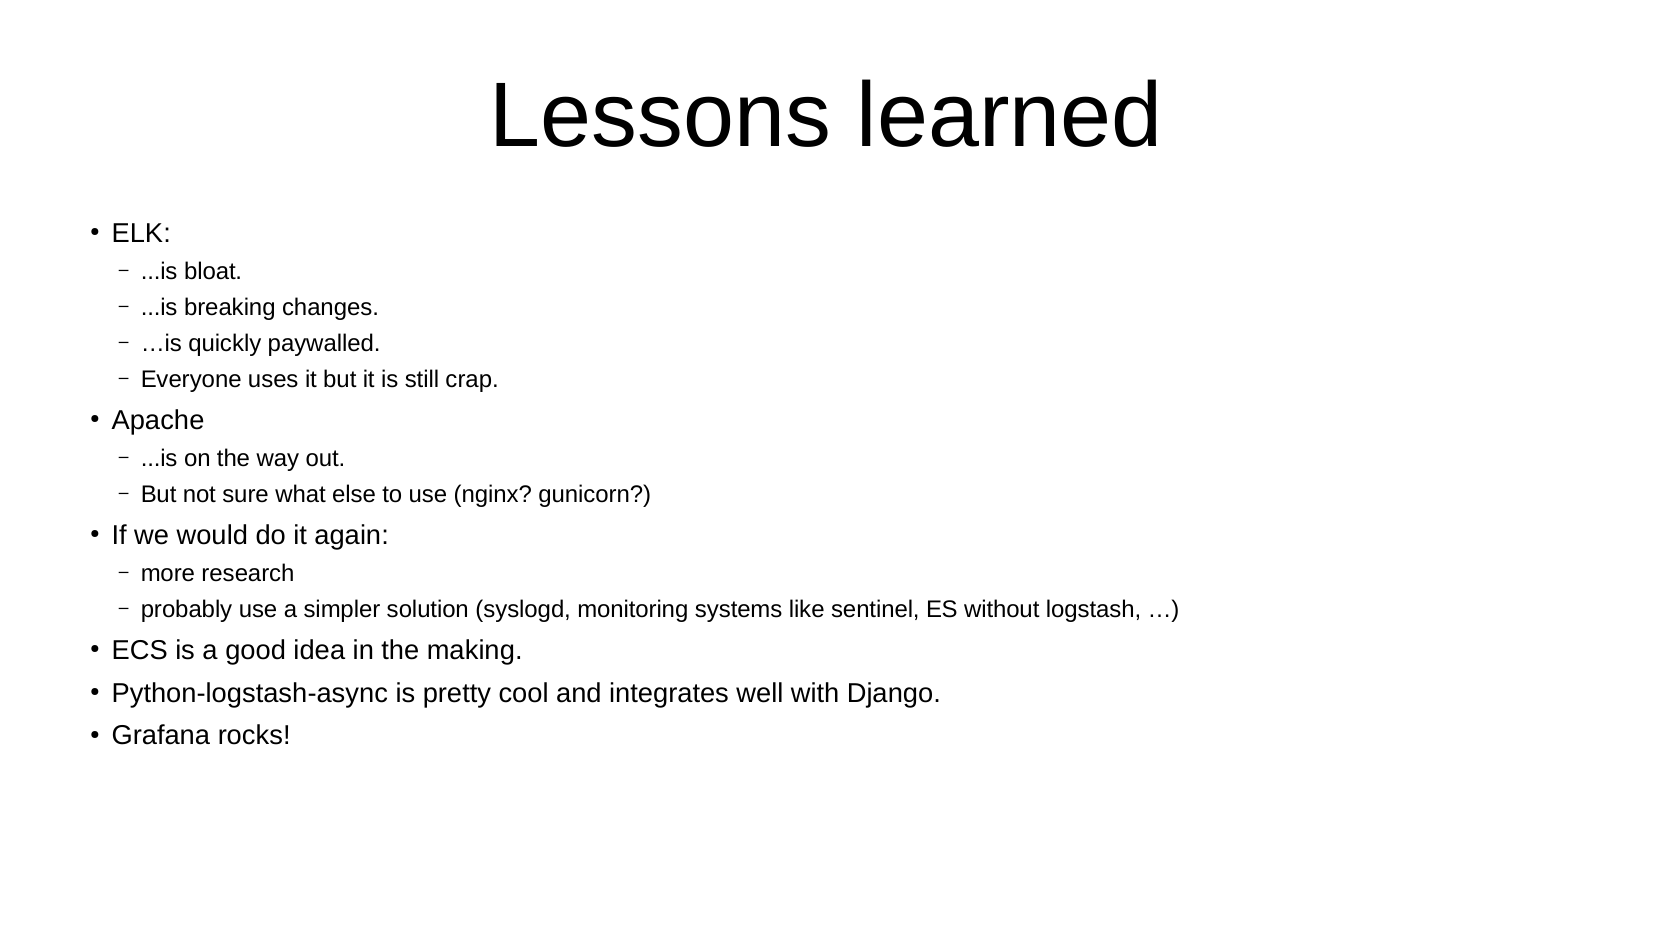

# Lessons learned
ELK:
...is bloat.
...is breaking changes.
…is quickly paywalled.
Everyone uses it but it is still crap.
Apache
...is on the way out.
But not sure what else to use (nginx? gunicorn?)
If we would do it again:
more research
probably use a simpler solution (syslogd, monitoring systems like sentinel, ES without logstash, …)
ECS is a good idea in the making.
Python-logstash-async is pretty cool and integrates well with Django.
Grafana rocks!